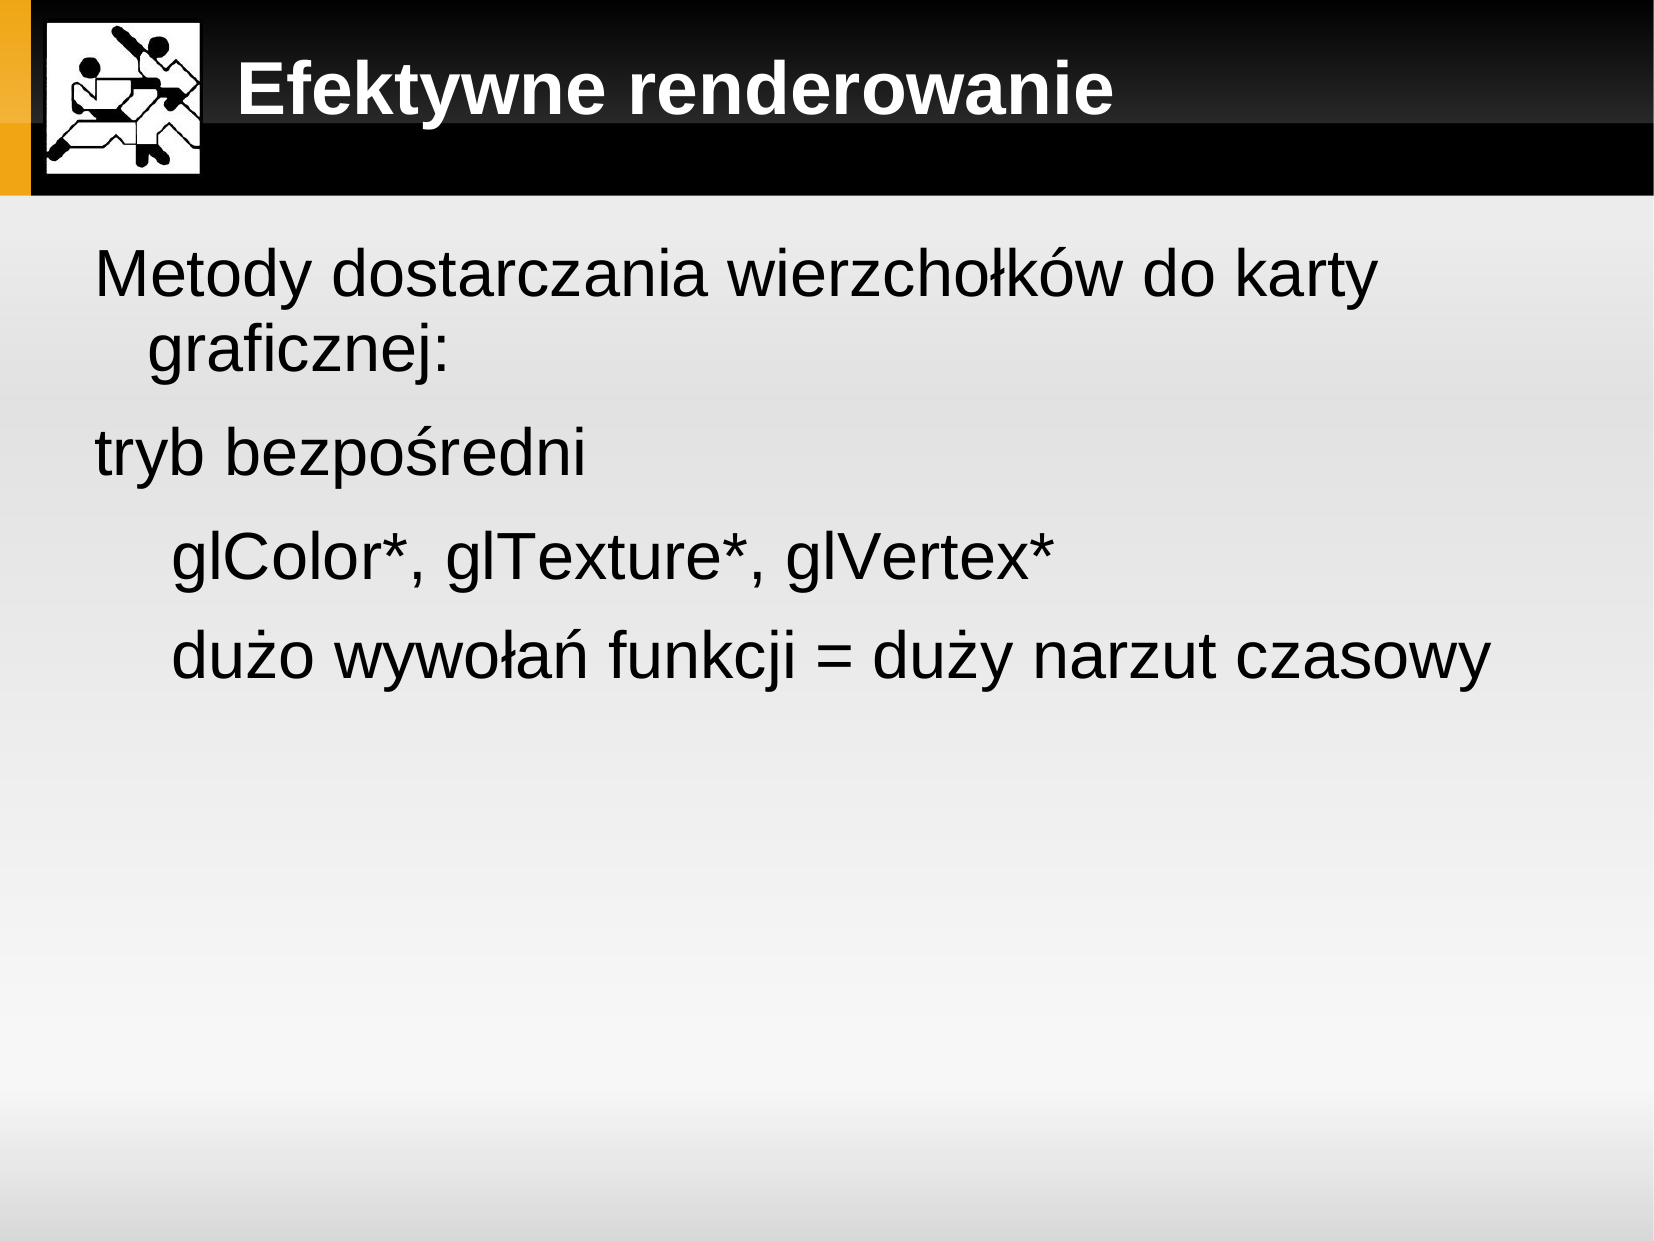

# Efektywne renderowanie
Metody dostarczania wierzchołków do karty graficznej:
tryb bezpośredni
glColor*, glTexture*, glVertex*
dużo wywołań funkcji = duży narzut czasowy